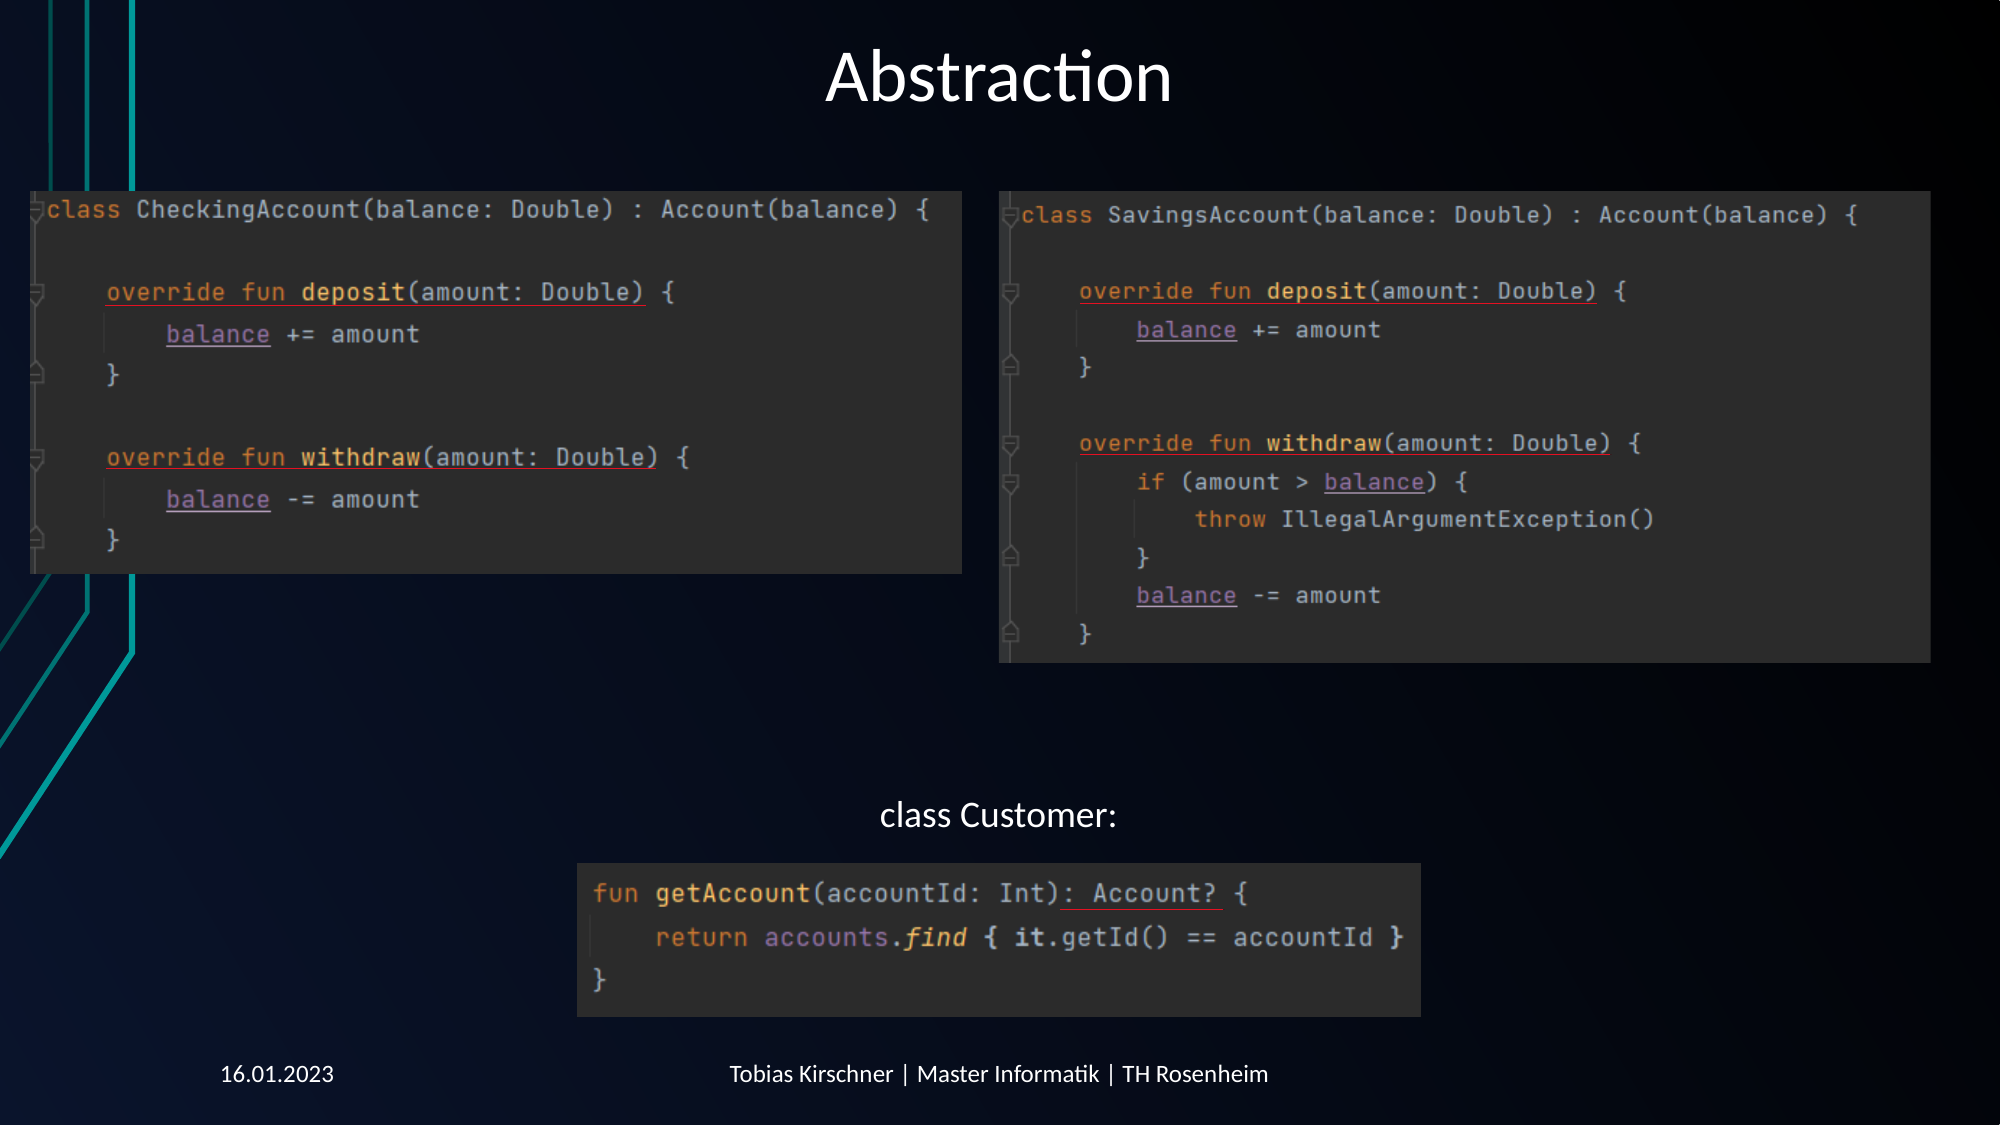

# Abstraction
class Customer:
16.01.2023
Tobias Kirschner | Master Informatik | TH Rosenheim